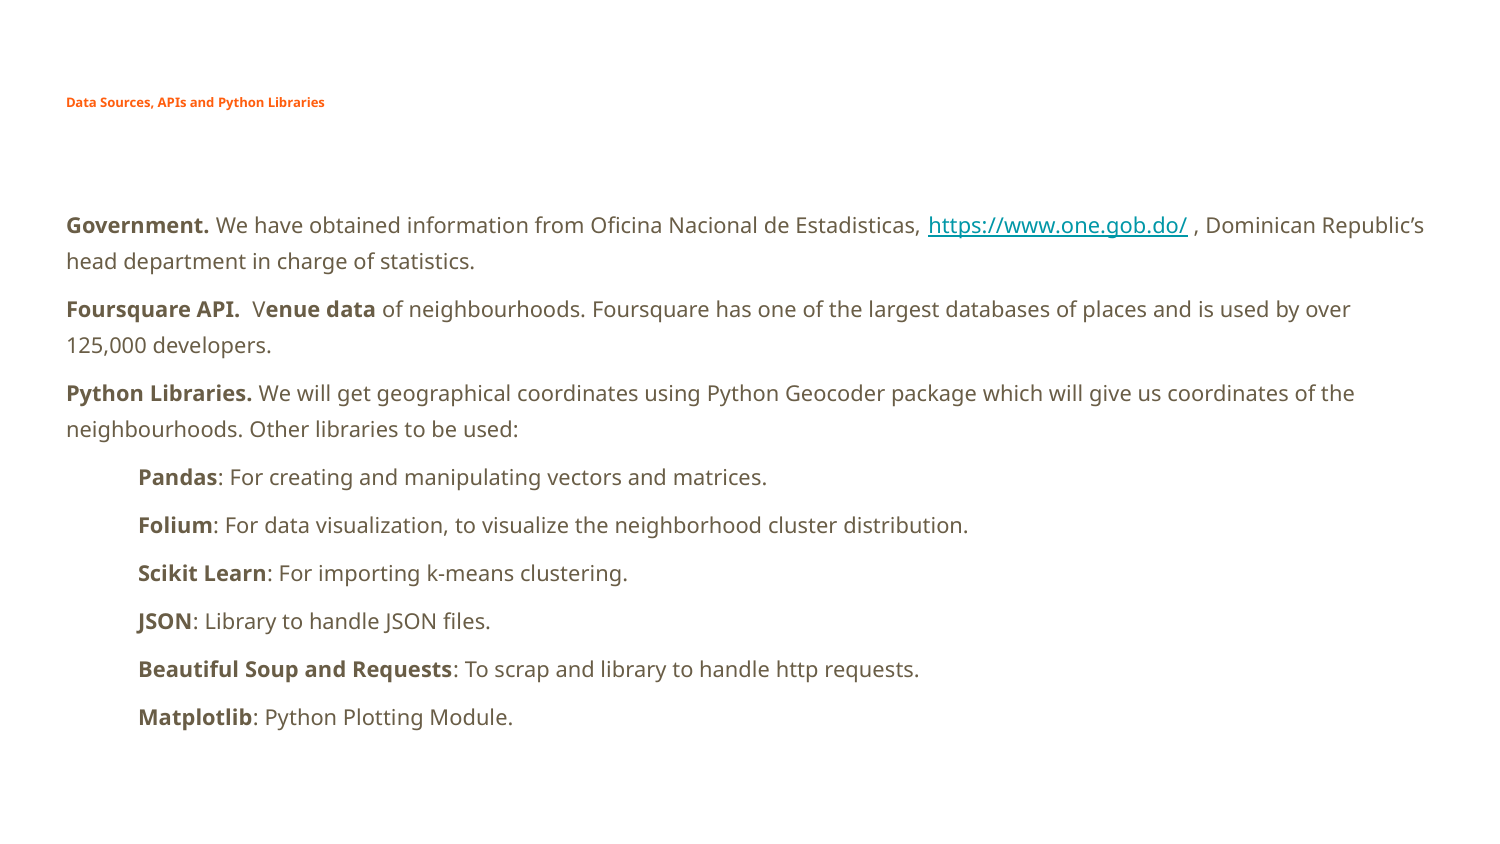

# Data Sources, APIs and Python Libraries
Government. We have obtained information from Oficina Nacional de Estadisticas, https://www.one.gob.do/ , Dominican Republic’s head department in charge of statistics.
Foursquare API. Venue data of neighbourhoods. Foursquare has one of the largest databases of places and is used by over 125,000 developers.
Python Libraries. We will get geographical coordinates using Python Geocoder package which will give us coordinates of the neighbourhoods. Other libraries to be used:
Pandas: For creating and manipulating vectors and matrices.
Folium: For data visualization, to visualize the neighborhood cluster distribution.
Scikit Learn: For importing k-means clustering.
JSON: Library to handle JSON files.
Beautiful Soup and Requests: To scrap and library to handle http requests.
Matplotlib: Python Plotting Module.